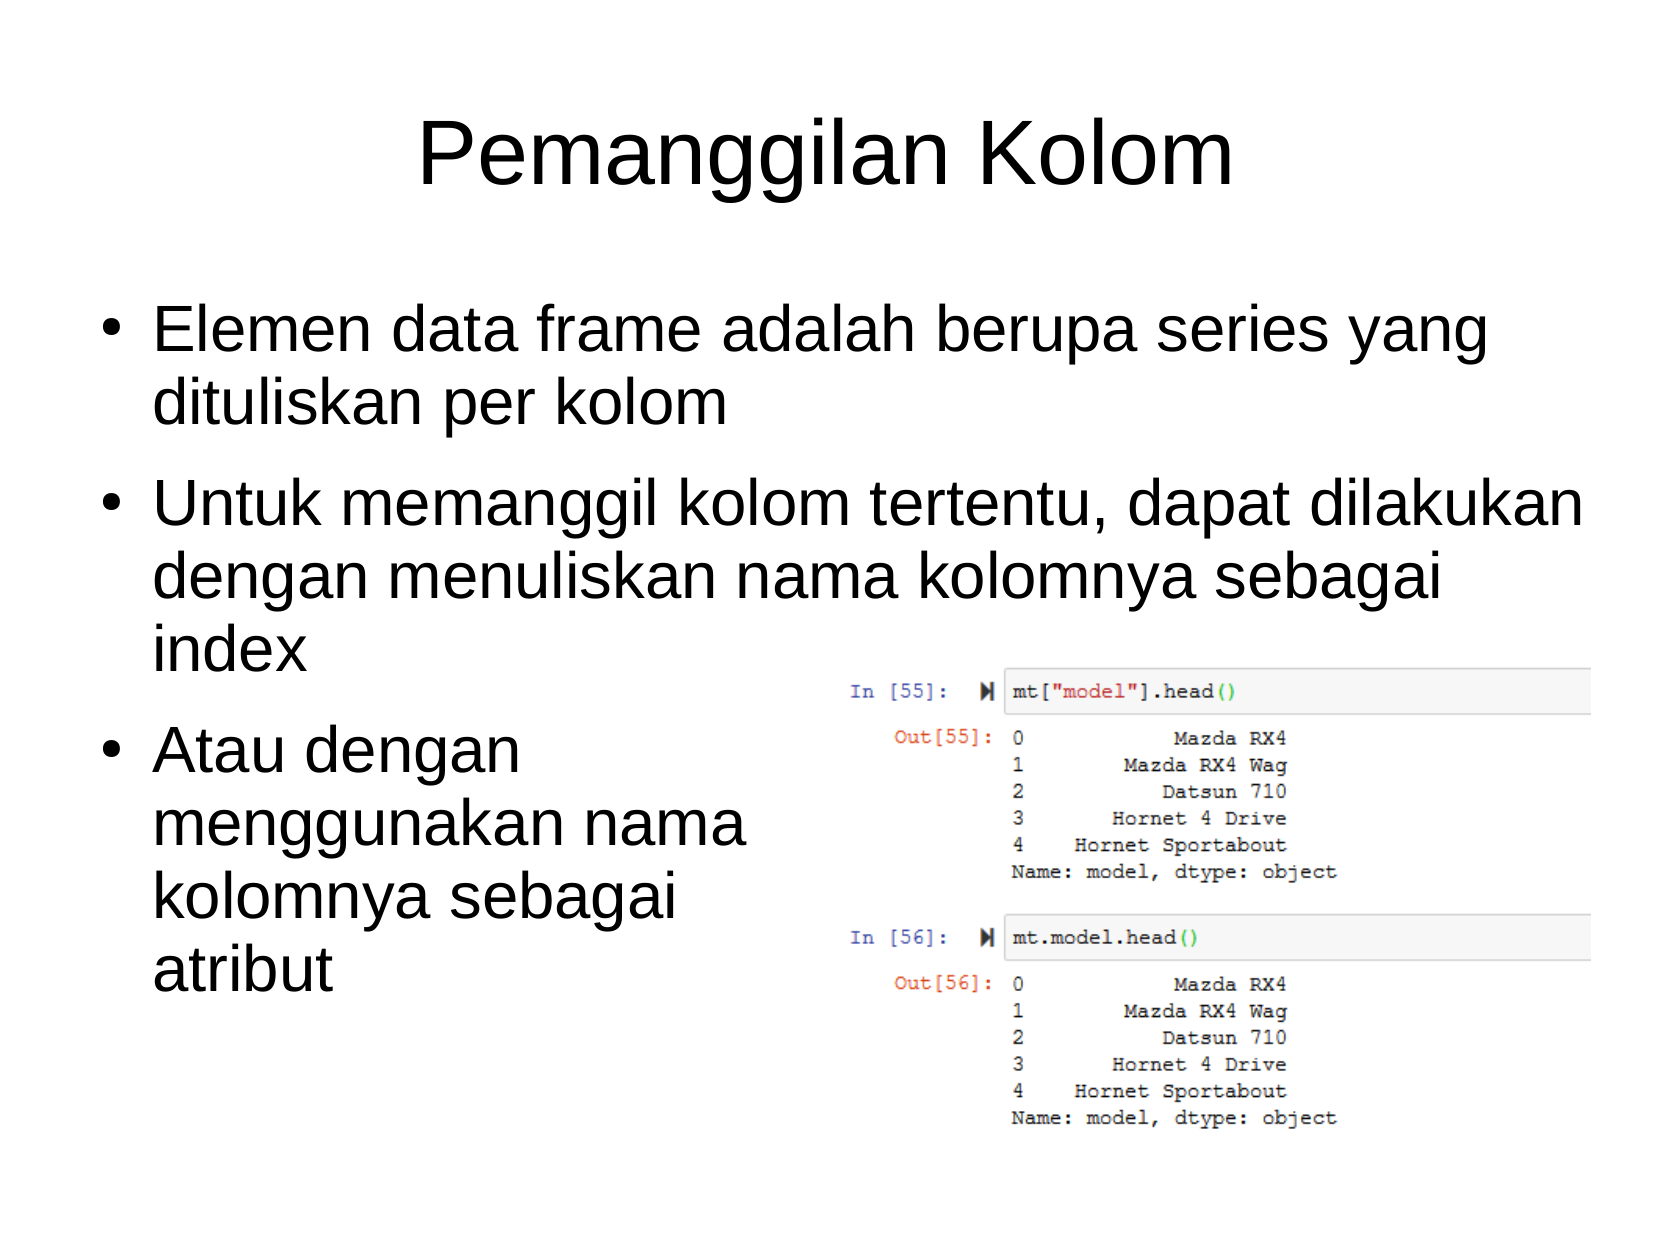

# Pemanggilan Kolom
Elemen data frame adalah berupa series yang dituliskan per kolom
Untuk memanggil kolom tertentu, dapat dilakukan dengan menuliskan nama kolomnya sebagai index
Atau dengan
menggunakan nama
kolomnya sebagai
atribut